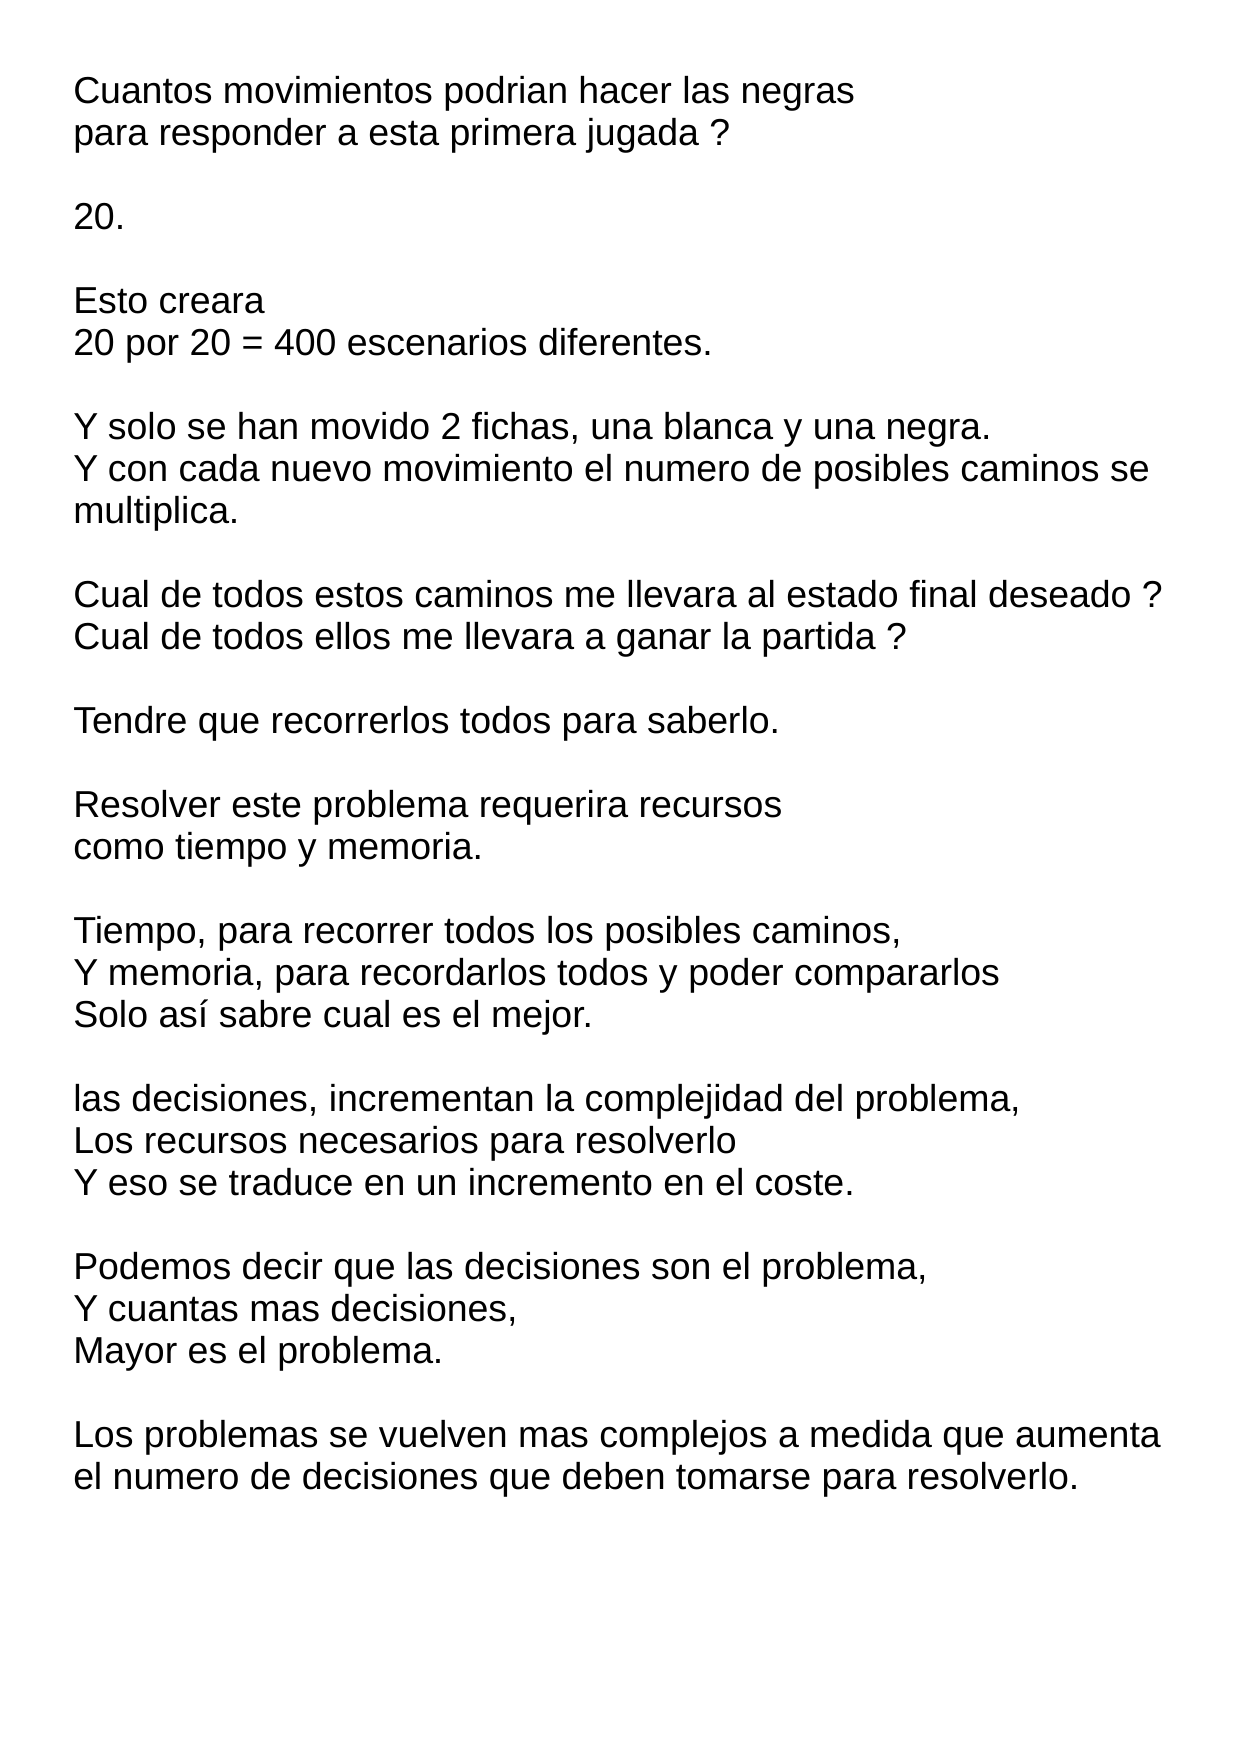

Cuantos movimientos podrian hacer las negras
para responder a esta primera jugada ?
20.
Esto creara
20 por 20 = 400 escenarios diferentes.
Y solo se han movido 2 fichas, una blanca y una negra.
Y con cada nuevo movimiento el numero de posibles caminos se multiplica.
Cual de todos estos caminos me llevara al estado final deseado ?
Cual de todos ellos me llevara a ganar la partida ?
Tendre que recorrerlos todos para saberlo.
Resolver este problema requerira recursos
como tiempo y memoria.
Tiempo, para recorrer todos los posibles caminos,
Y memoria, para recordarlos todos y poder compararlos
Solo así sabre cual es el mejor.
las decisiones, incrementan la complejidad del problema,
Los recursos necesarios para resolverlo
Y eso se traduce en un incremento en el coste.
Podemos decir que las decisiones son el problema,
Y cuantas mas decisiones,
Mayor es el problema.
Los problemas se vuelven mas complejos a medida que aumenta el numero de decisiones que deben tomarse para resolverlo.